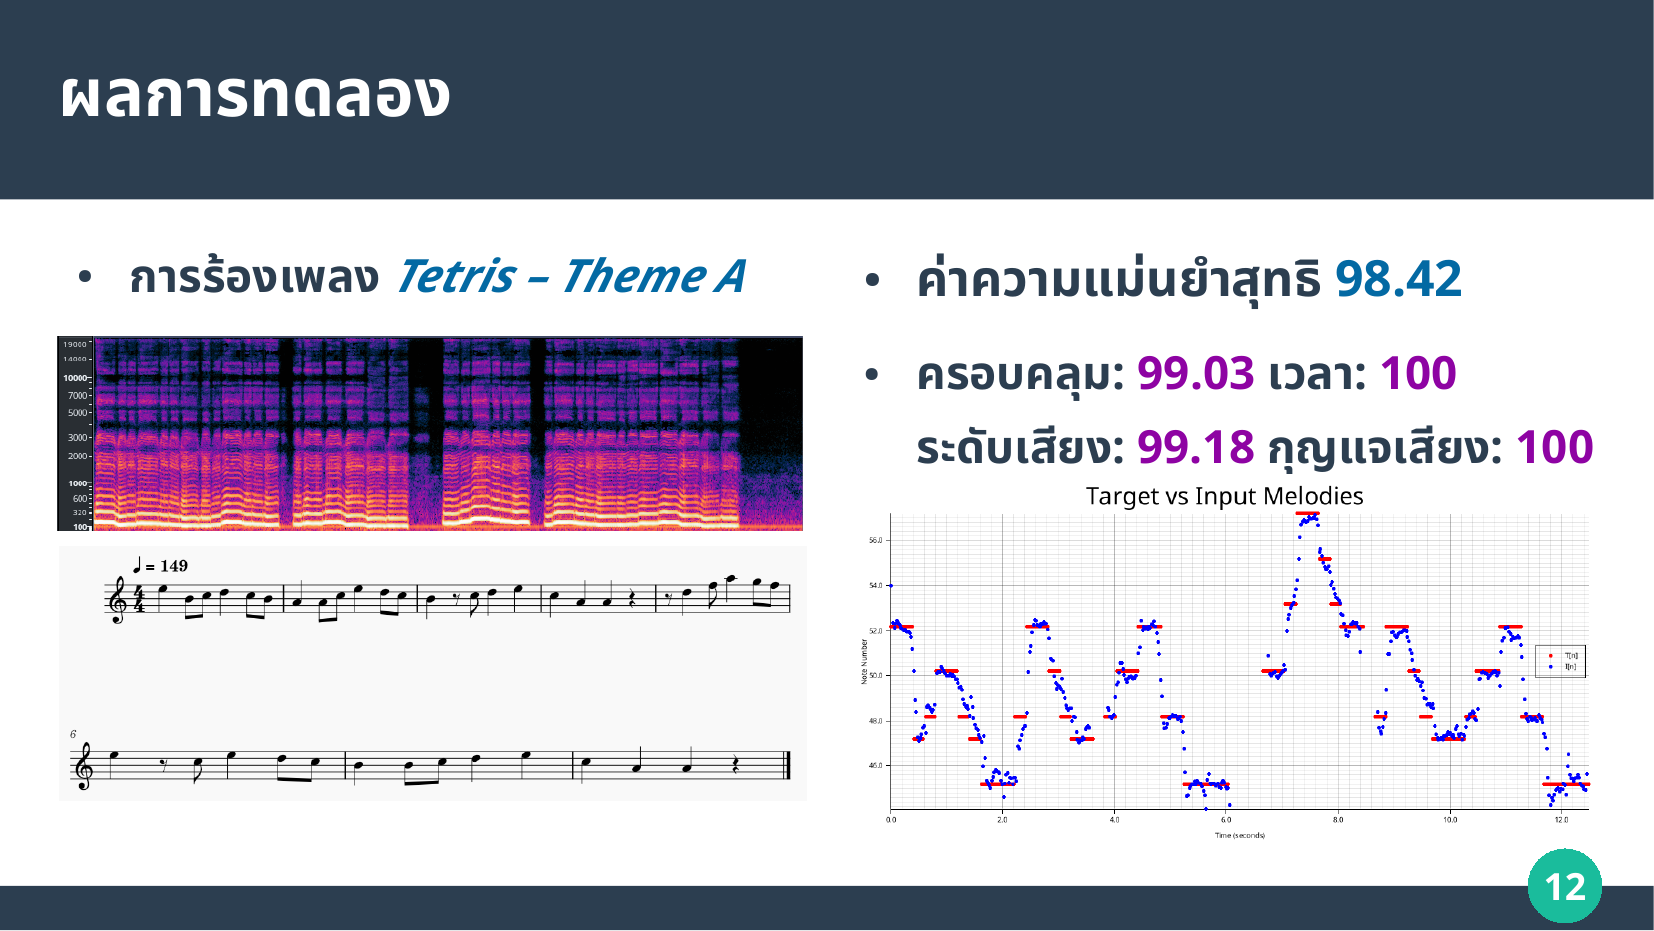

# ผลการทดลอง
การร้องเพลง Tetris – Theme A
ค่าความแม่นยำสุทธิ 98.42
ครอบคลุม: 99.03 เวลา: 100
ระดับเสียง: 99.18 กุญแจเสียง: 100
12